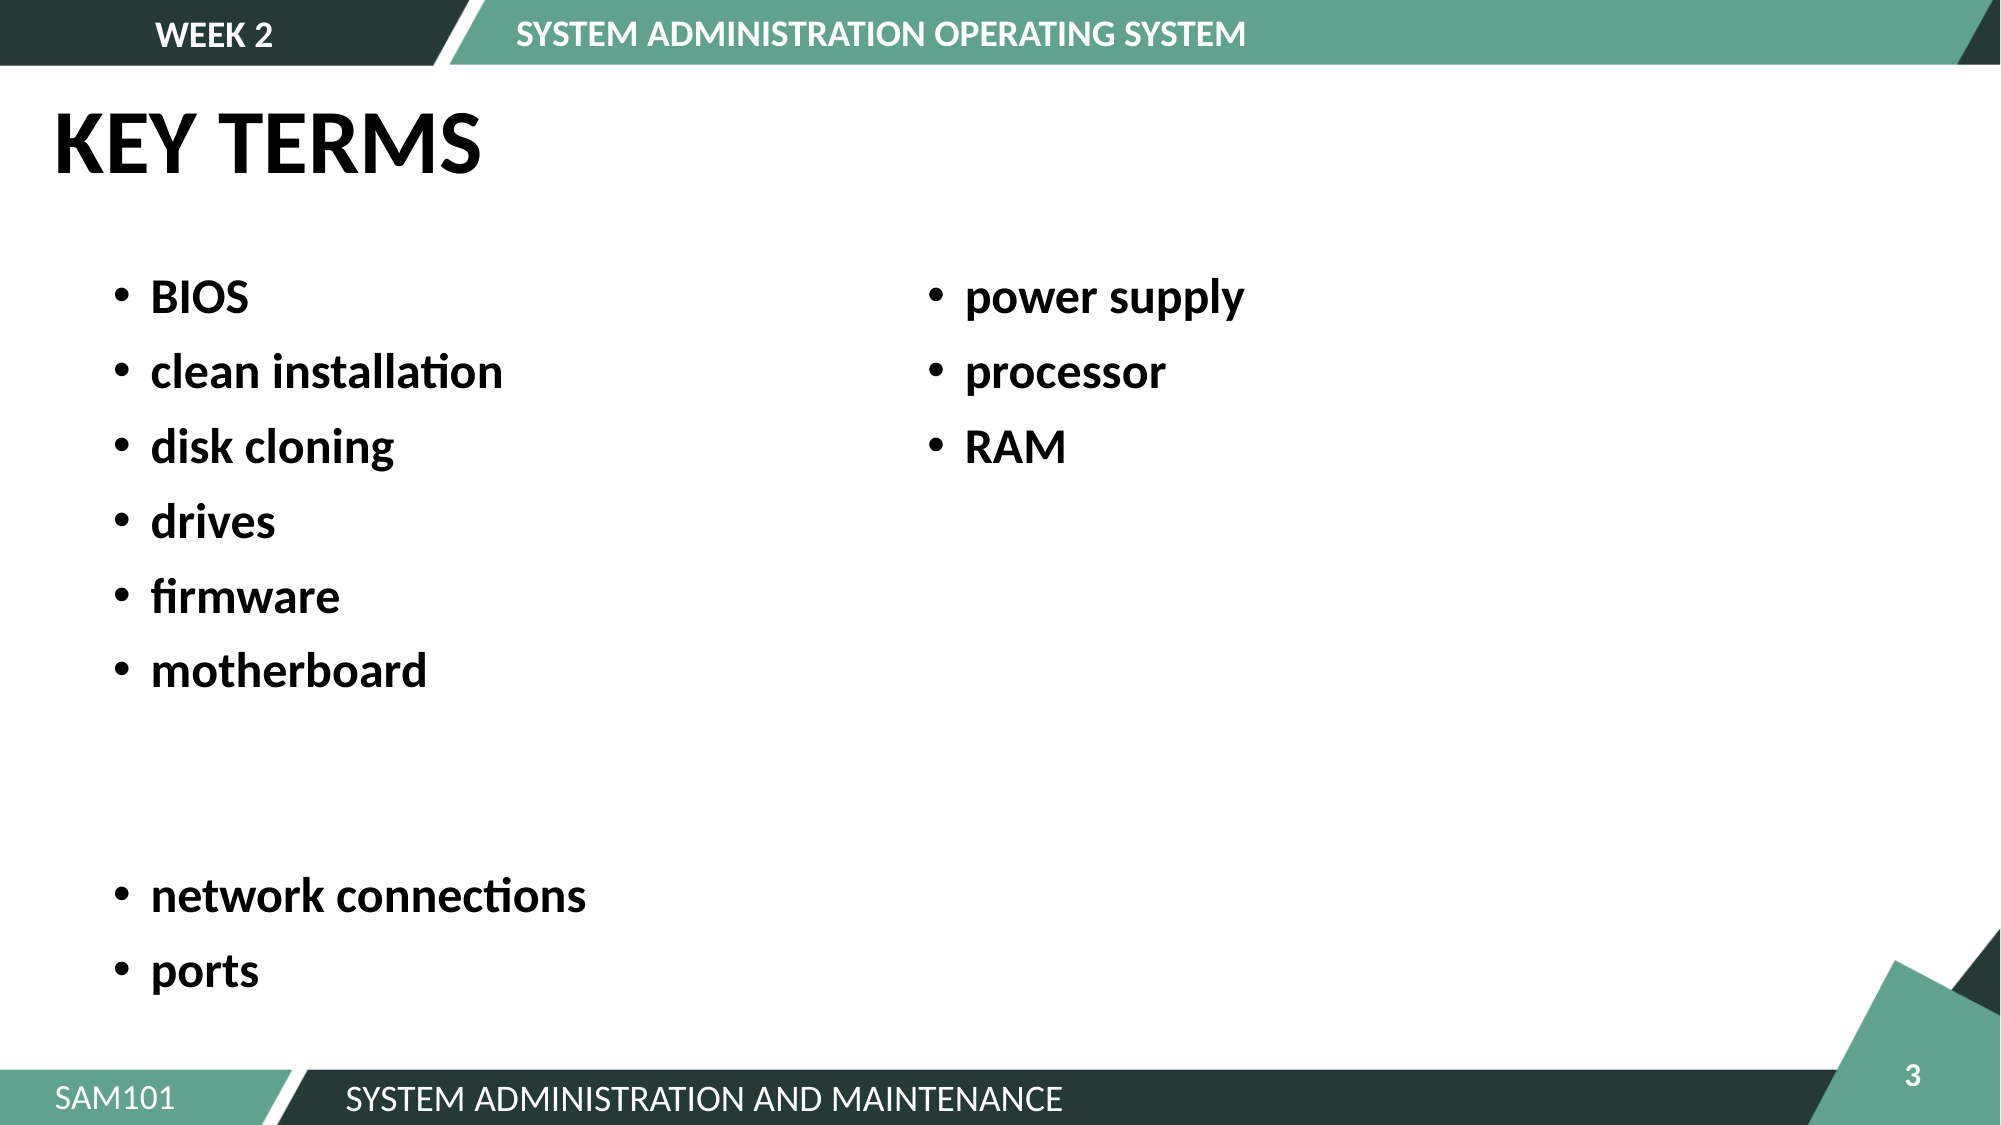

SYSTEM ADMINISTRATION OPERATING SYSTEM
WEEK 2
KEY TERMS
BIOS
clean installation
disk cloning
drives
firmware
motherboard
network connections
ports
power supply
processor
RAM
SAM101
SYSTEM ADMINISTRATION AND MAINTENANCE